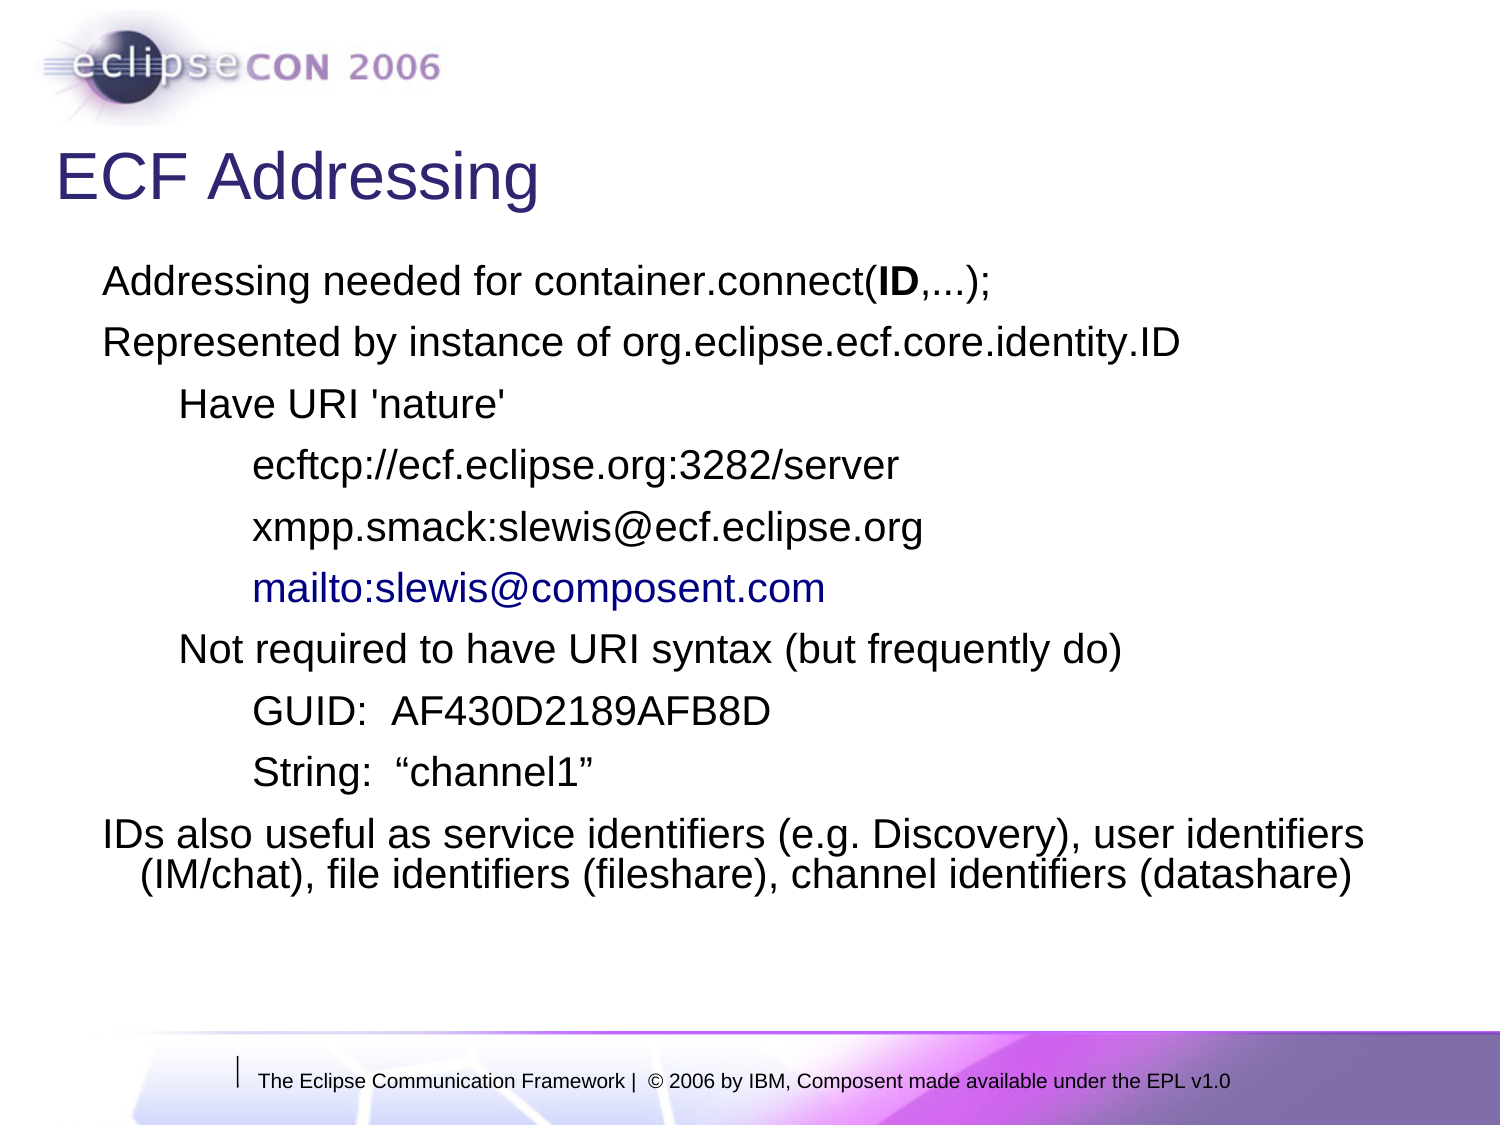

# ECF Addressing
Addressing needed for container.connect(ID,...);
Represented by instance of org.eclipse.ecf.core.identity.ID
Have URI 'nature'
ecftcp://ecf.eclipse.org:3282/server
xmpp.smack:slewis@ecf.eclipse.org
mailto:slewis@composent.com
Not required to have URI syntax (but frequently do)
GUID: AF430D2189AFB8D
String: “channel1”
IDs also useful as service identifiers (e.g. Discovery), user identifiers (IM/chat), file identifiers (fileshare), channel identifiers (datashare)